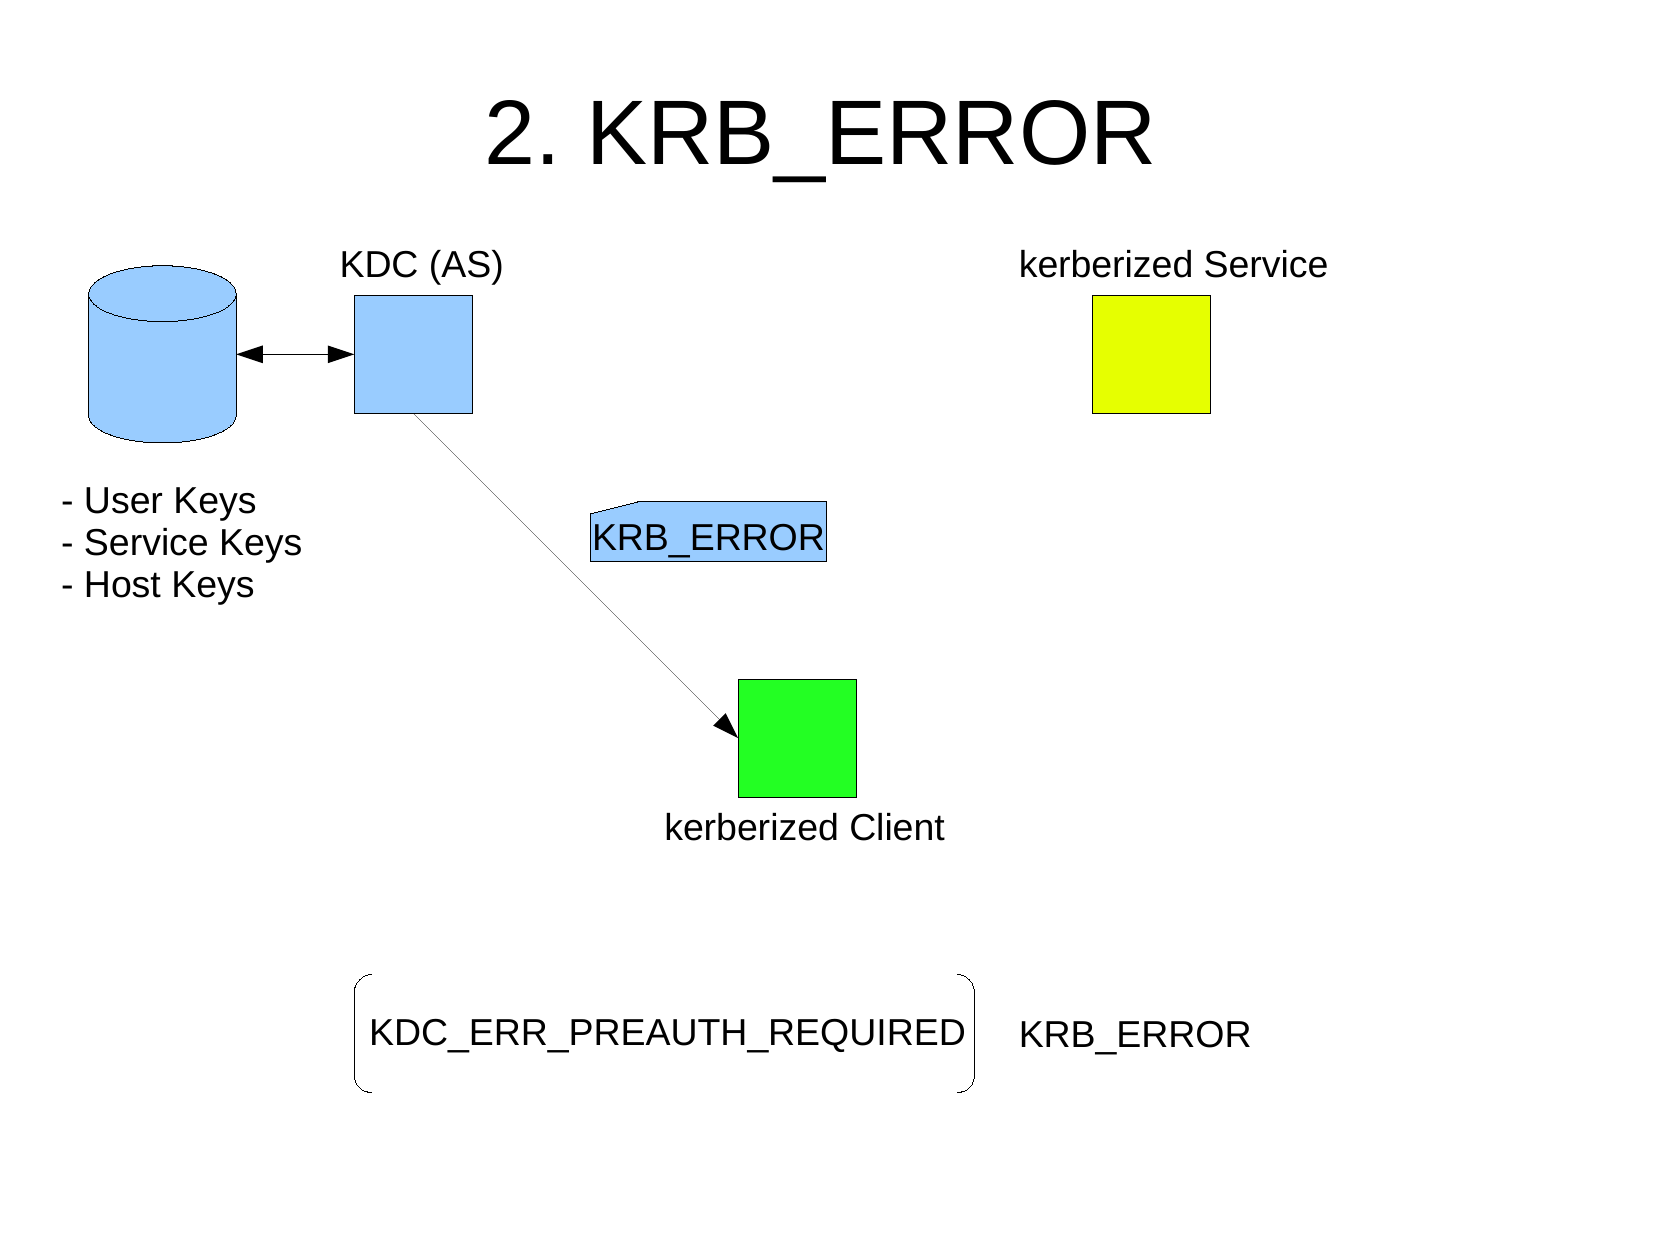

# 2. KRB_ERROR
KDC (AS)
kerberized Service
- User Keys
- Service Keys
- Host Keys
KRB_ERROR
kerberized Client
KDC_ERR_PREAUTH_REQUIRED
KRB_ERROR